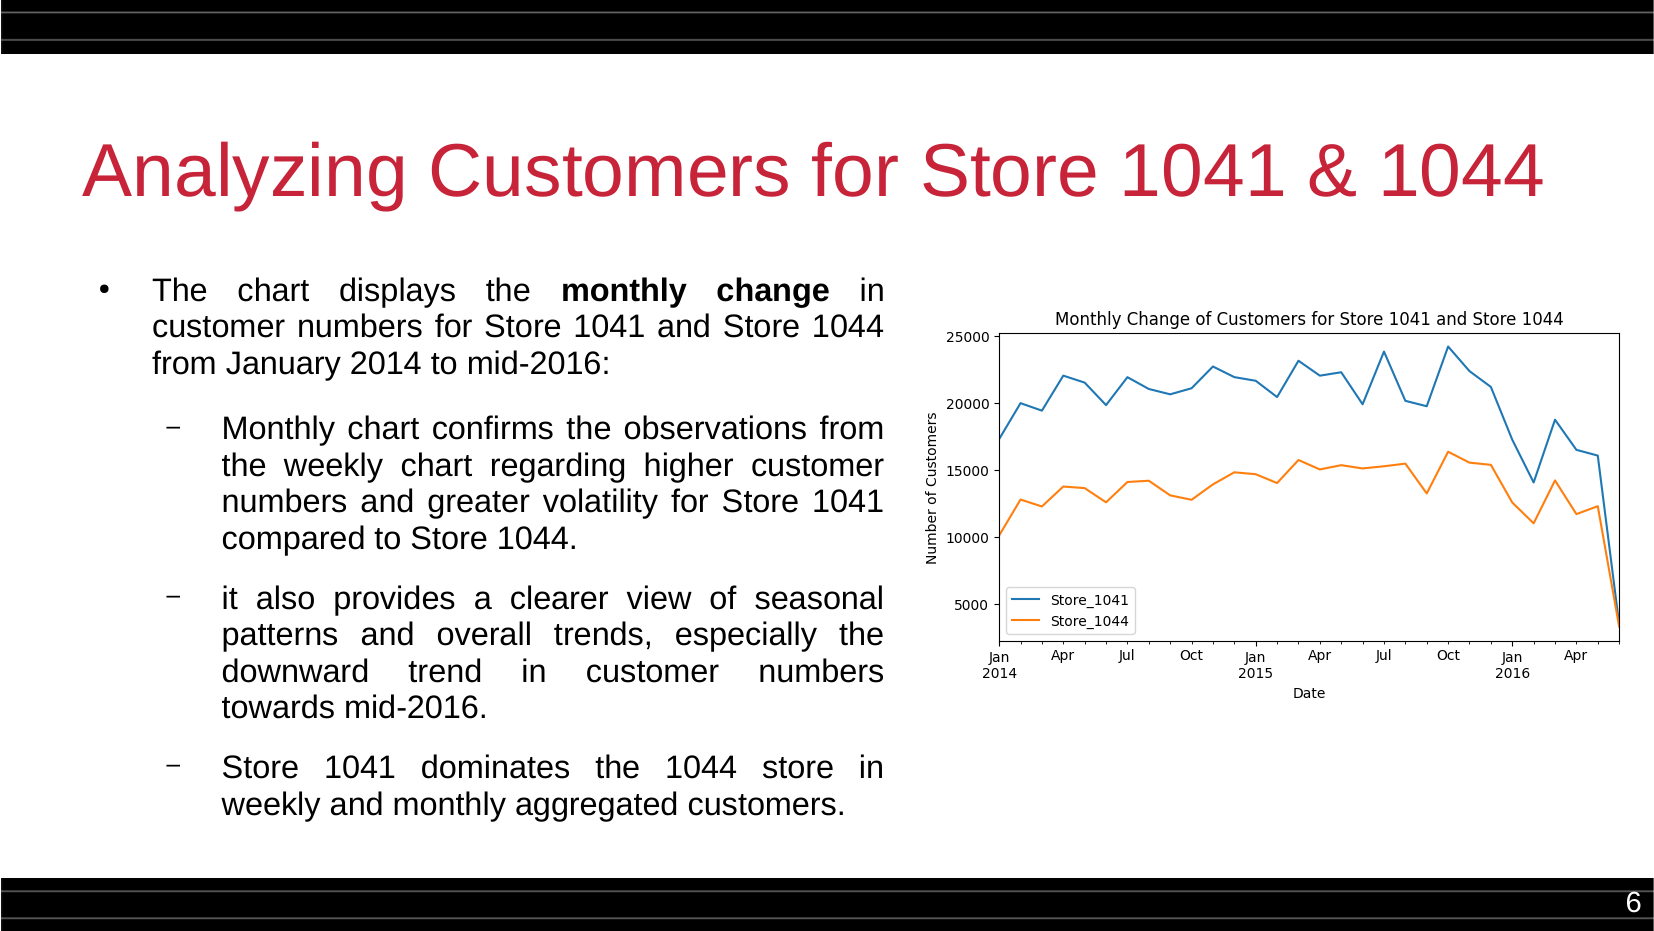

# Analyzing Customers for Store 1041 & 1044
The chart displays the monthly change in customer numbers for Store 1041 and Store 1044 from January 2014 to mid-2016:
Monthly chart confirms the observations from the weekly chart regarding higher customer numbers and greater volatility for Store 1041 compared to Store 1044.
it also provides a clearer view of seasonal patterns and overall trends, especially the downward trend in customer numbers towards mid-2016.
Store 1041 dominates the 1044 store in weekly and monthly aggregated customers.